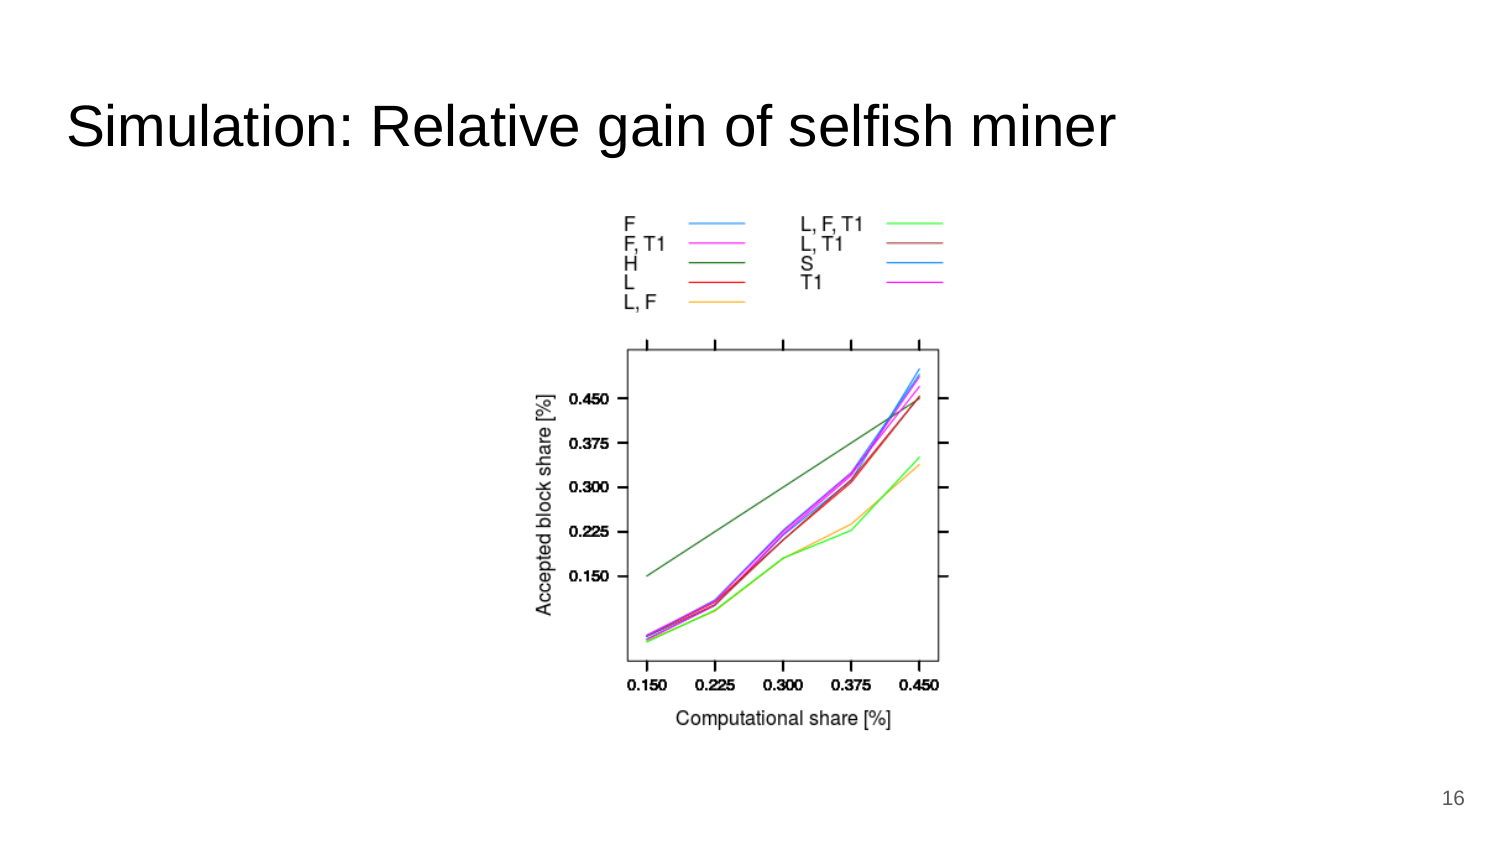

# Simulation: Relative gain of selfish miner
16